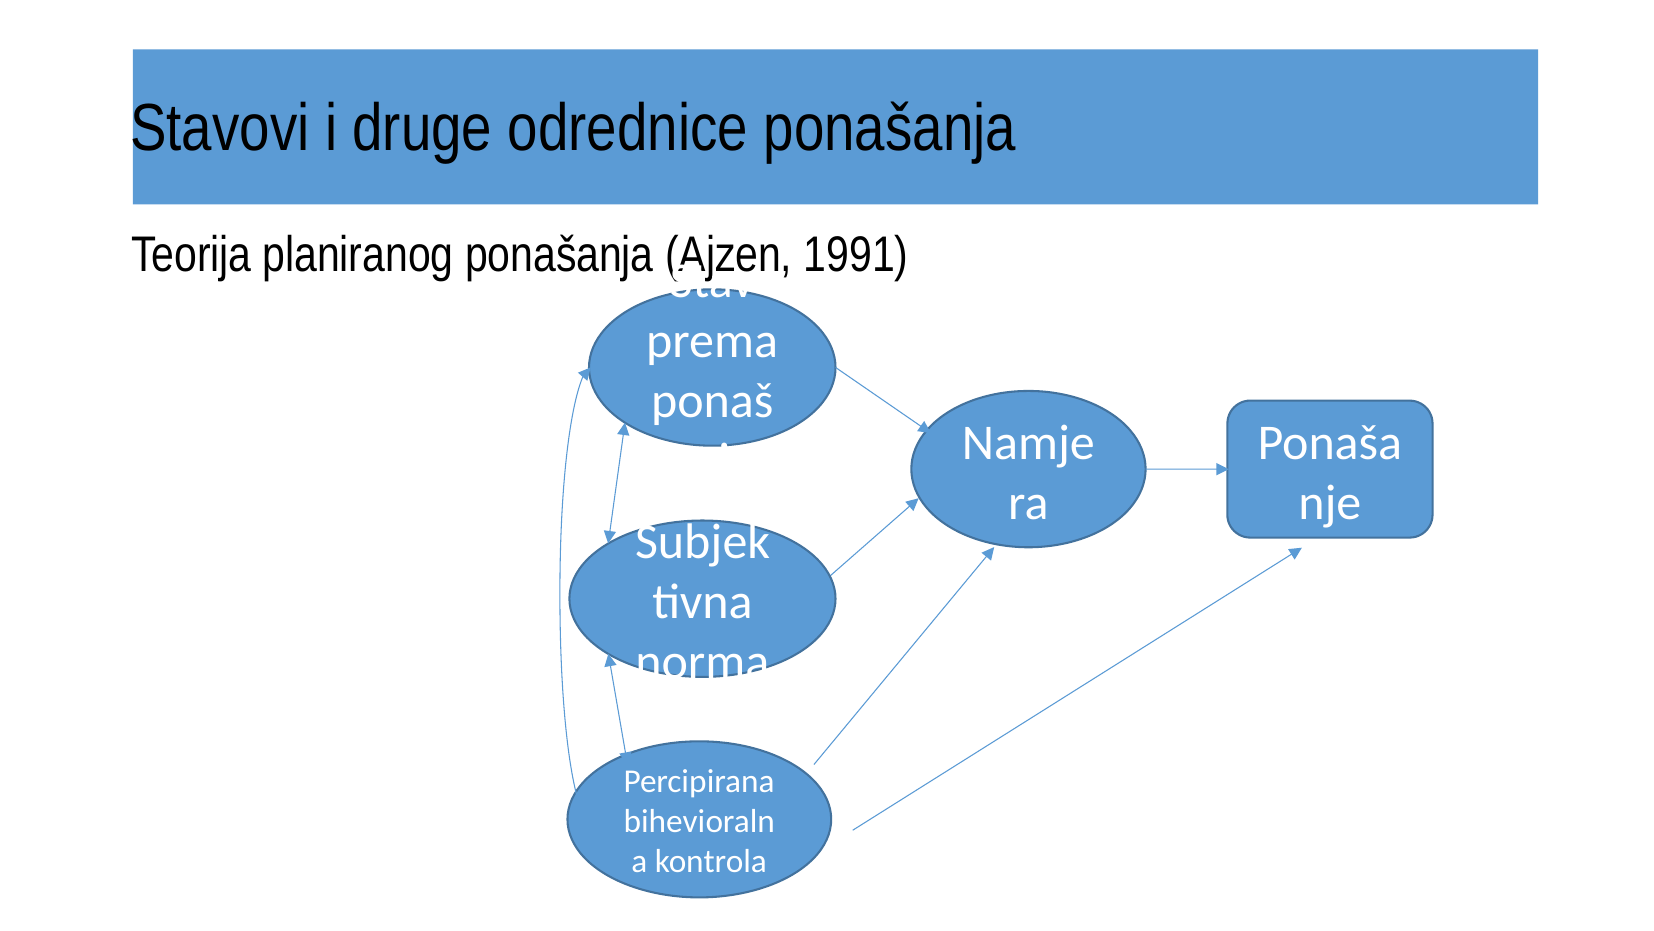

# Stavovi i druge odrednice ponašanja
Teorija planiranog ponašanja (Ajzen, 1991)
Stav prema ponašanju
Namjera
Ponašanje
Subjektivna norma
Percipirana bihevioralna kontrola